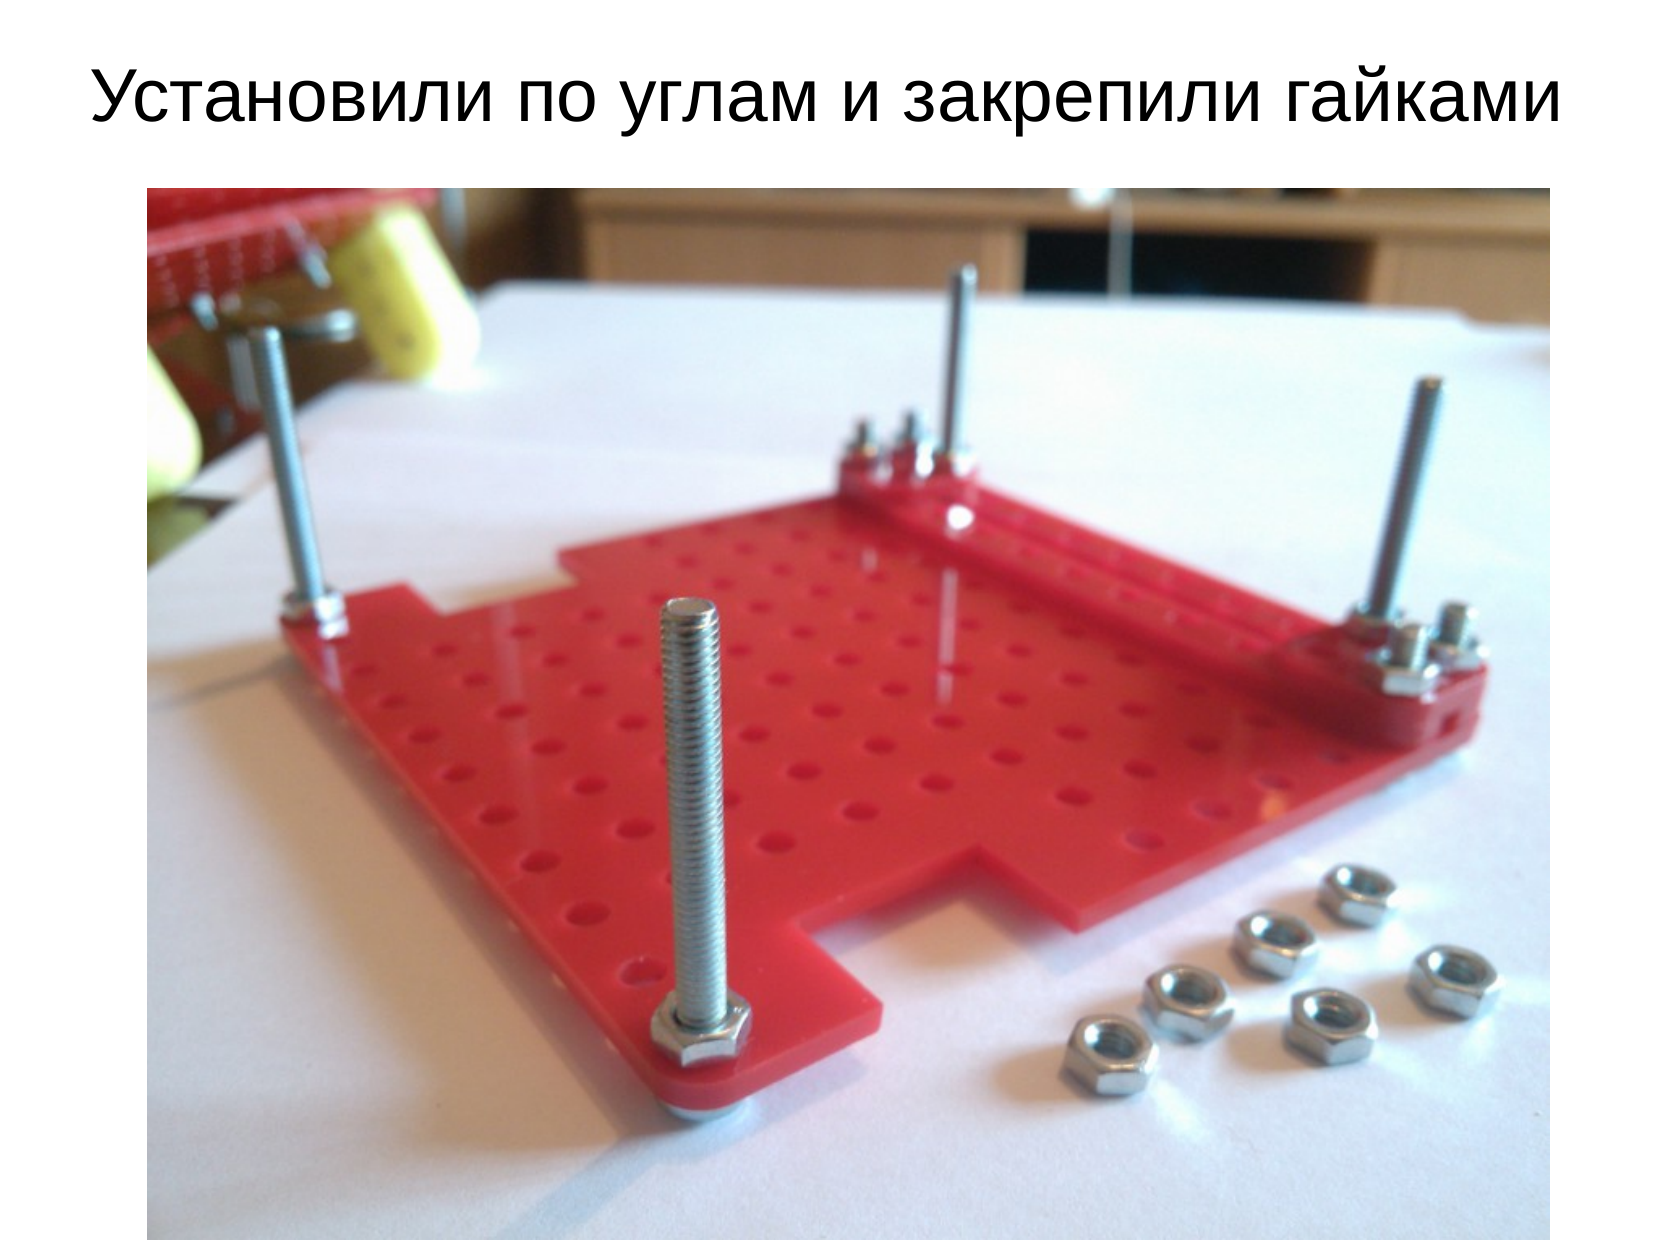

# Установили по углам и закрепили гайками